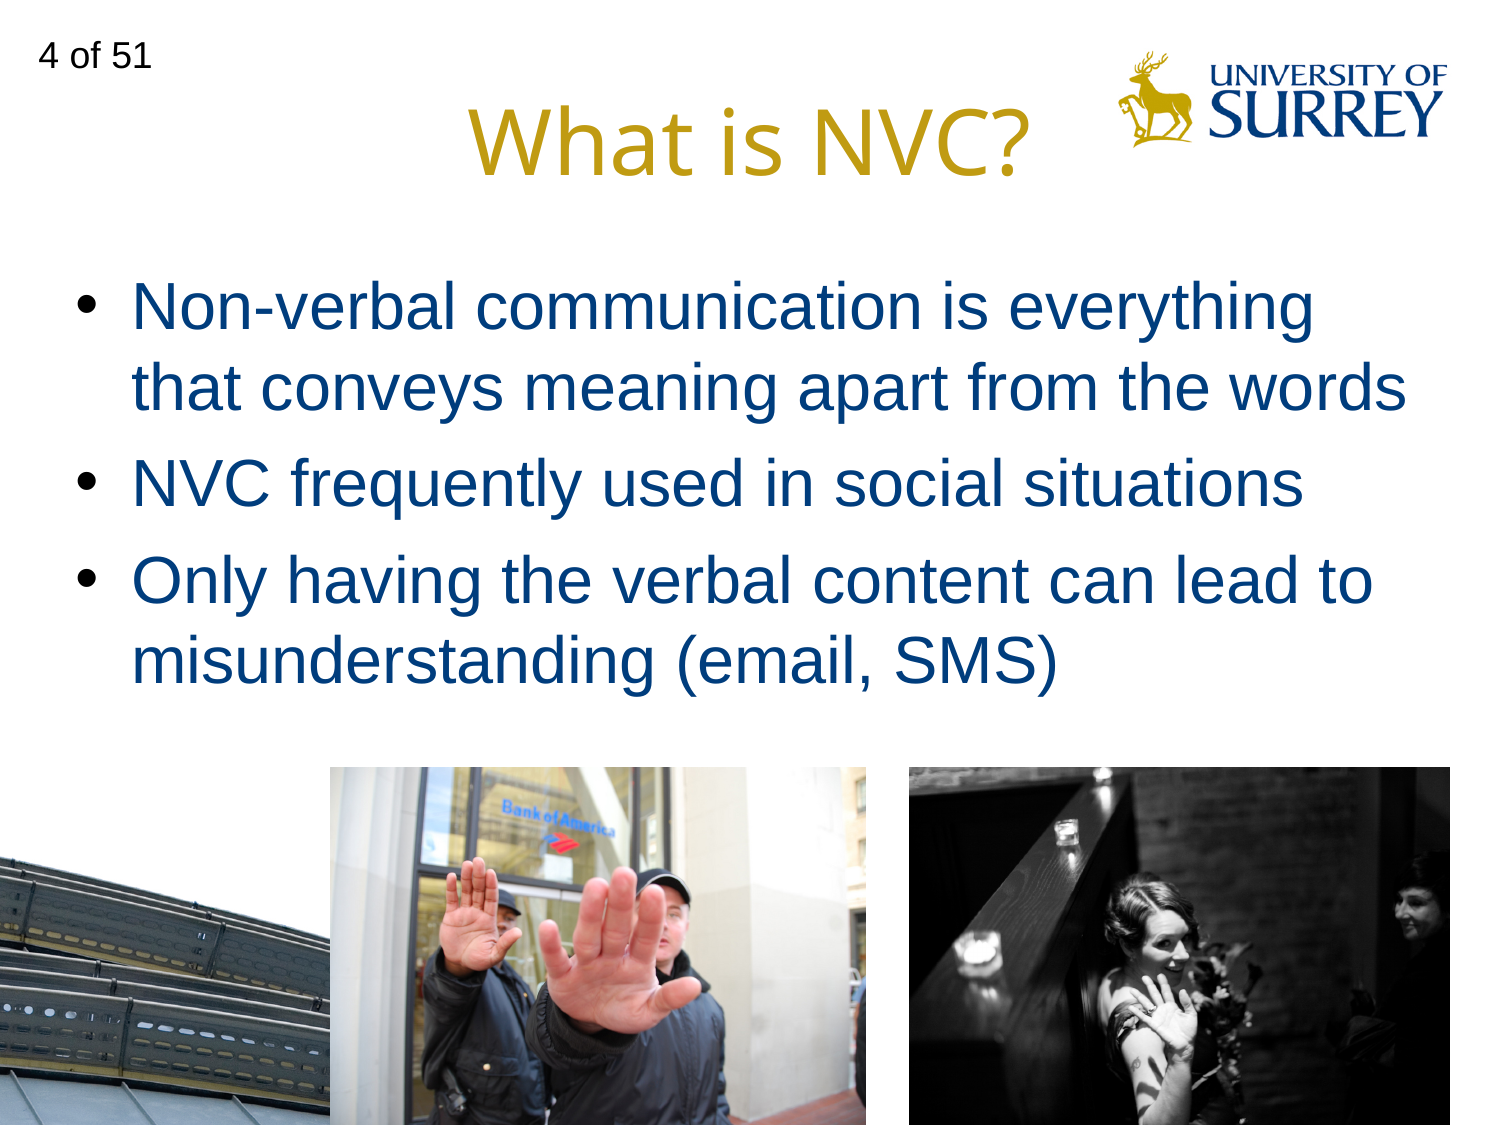

# What is NVC?
Non-verbal communication is everything that conveys meaning apart from the words
NVC frequently used in social situations
Only having the verbal content can lead to misunderstanding (email, SMS)